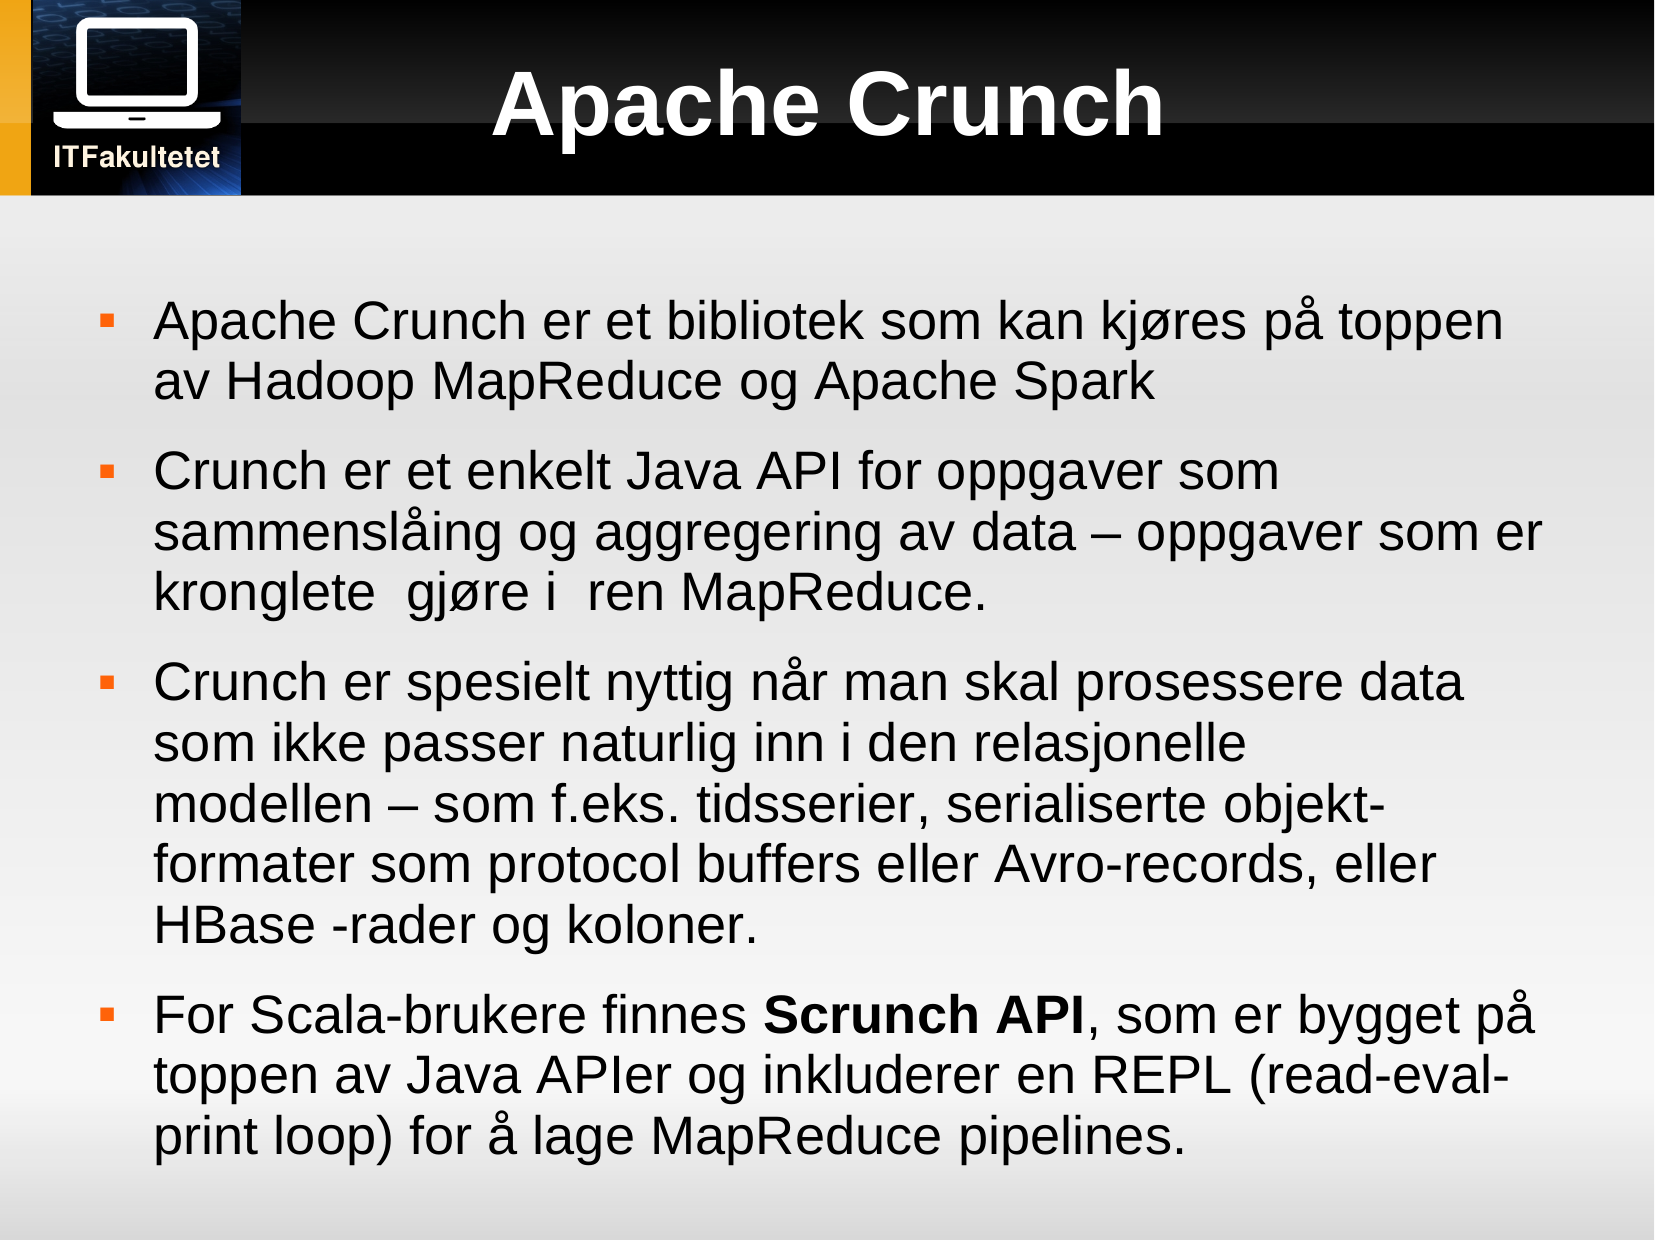

Apache Crunch
Apache Crunch er et bibliotek som kan kjøres på toppen

av Hadoop MapReduce og Apache Spark
Crunch er et enkelt Java API for oppgaver som

sammenslåing og aggregering av data – oppgaver som er
kronglete gjøre i ren MapReduce.
Crunch er spesielt nyttig når man skal prosessere data

som ikke passer naturlig inn i den relasjonelle
modellen – som f.eks. tidsserier, serialiserte objekt-
formater som protocol buffers eller Avro-records, eller
HBase -rader og koloner.
For Scala-brukere finnes Scrunch API, som er bygget på

toppen av Java APIer og inkluderer en REPL (read-eval-
print loop) for å lage MapReduce pipelines.